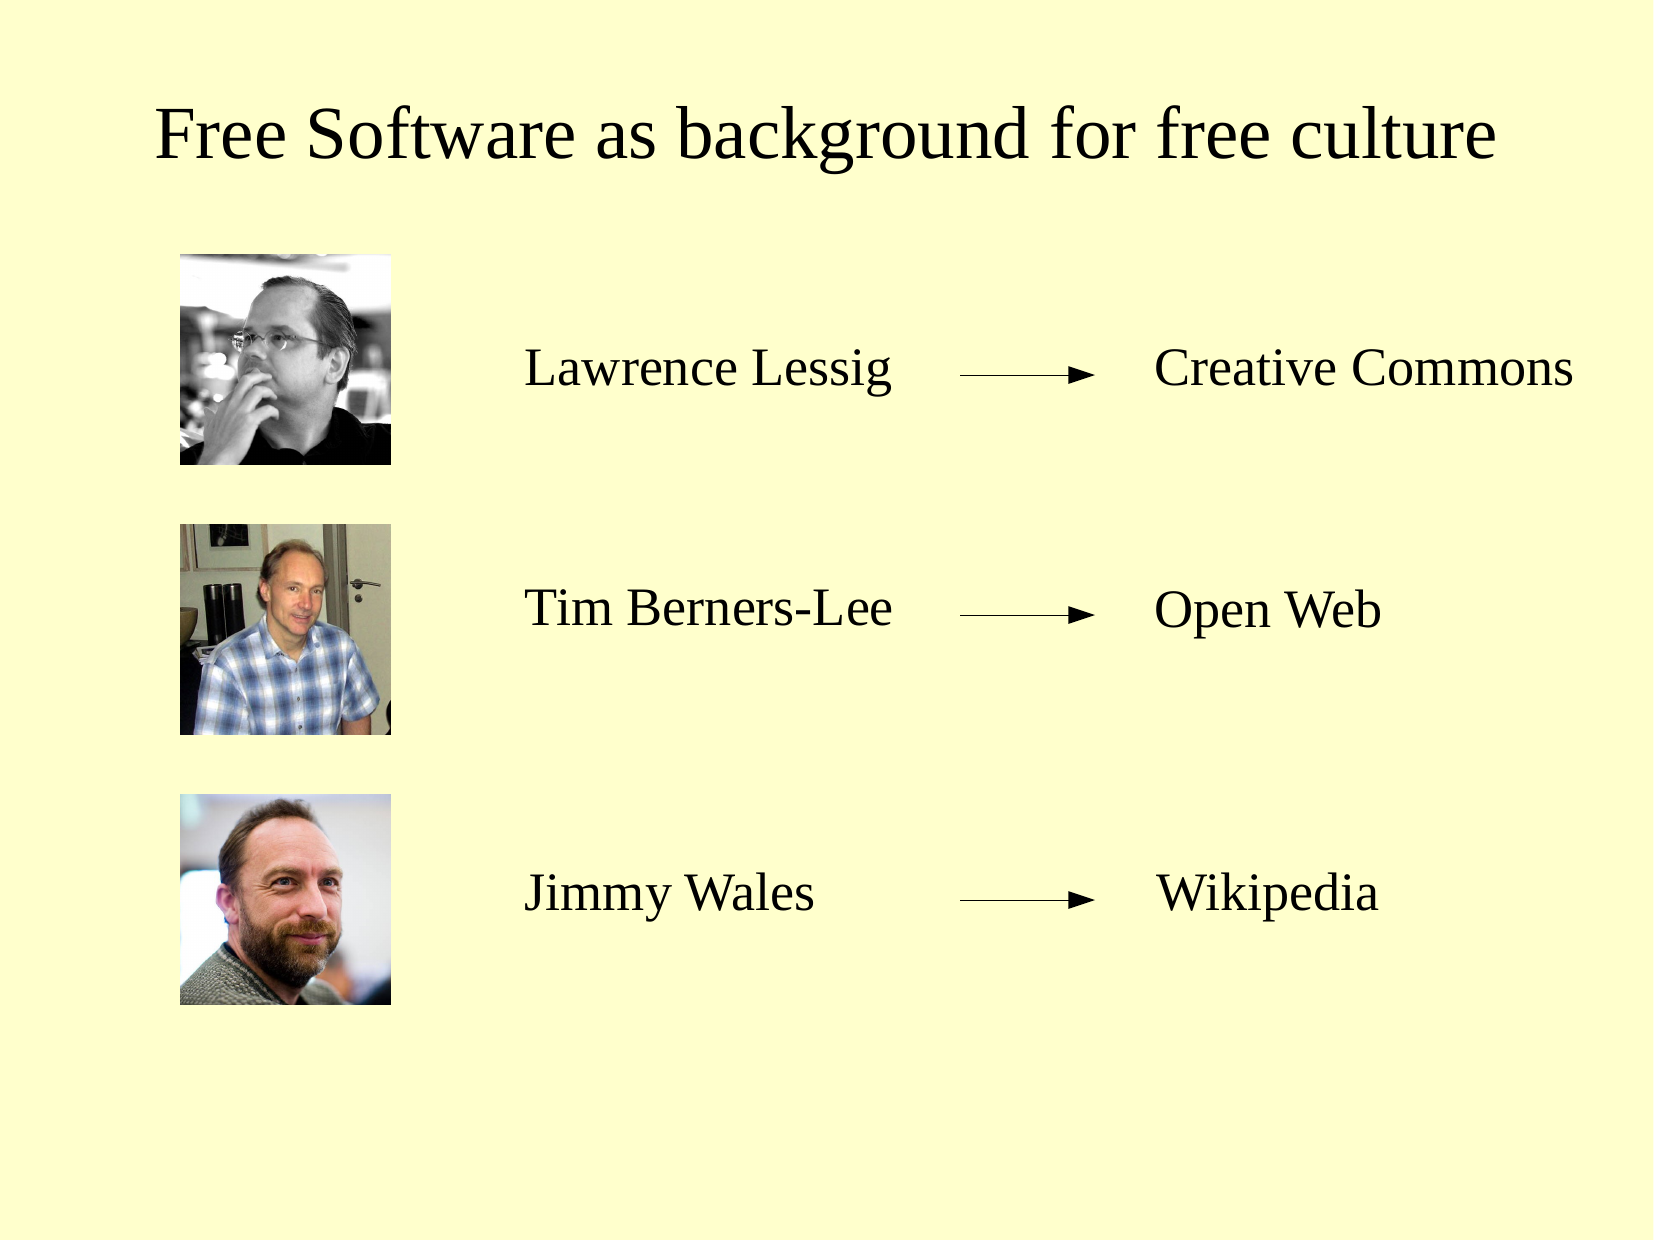

# Free Software as background for free culture
Lawrence Lessig
Creative Commons
Tim Berners-Lee
Open Web
Jimmy Wales
Wikipedia